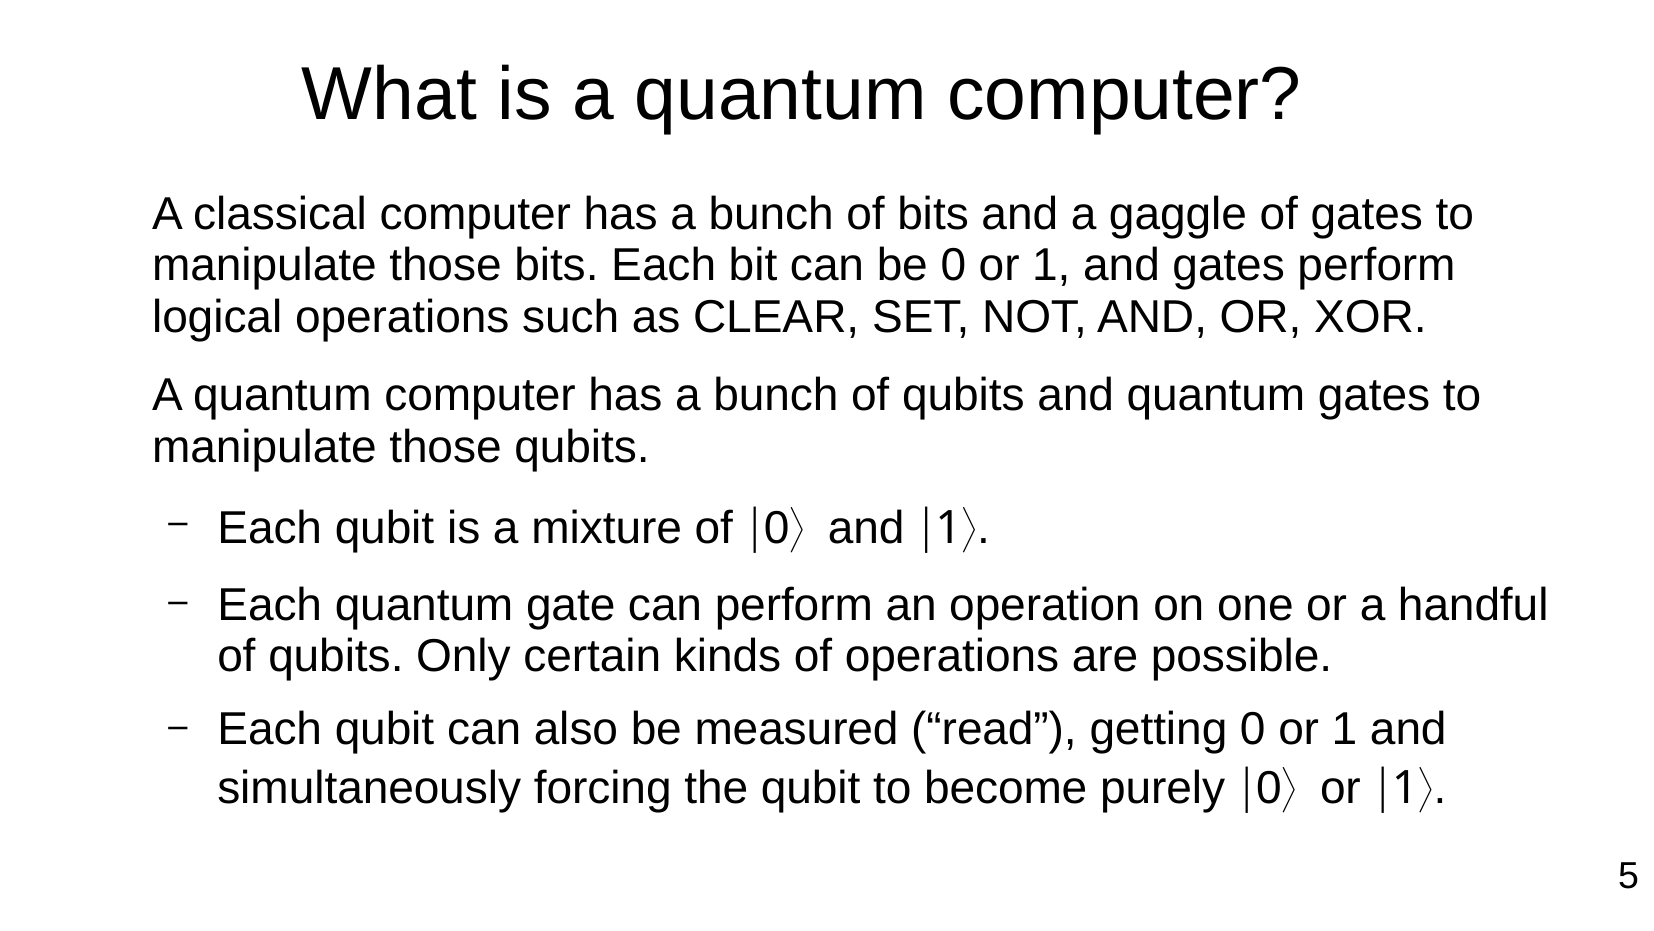

# What is a quantum computer?
A classical computer has a bunch of bits and a gaggle of gates to manipulate those bits. Each bit can be 0 or 1, and gates perform logical operations such as CLEAR, SET, NOT, AND, OR, XOR.
A quantum computer has a bunch of qubits and quantum gates to manipulate those qubits.
Each qubit is a mixture of |0 and |1.
Each quantum gate can perform an operation on one or a handful of qubits. Only certain kinds of operations are possible.
Each qubit can also be measured (“read”), getting 0 or 1 and simultaneously forcing the qubit to become purely |0 or |1.